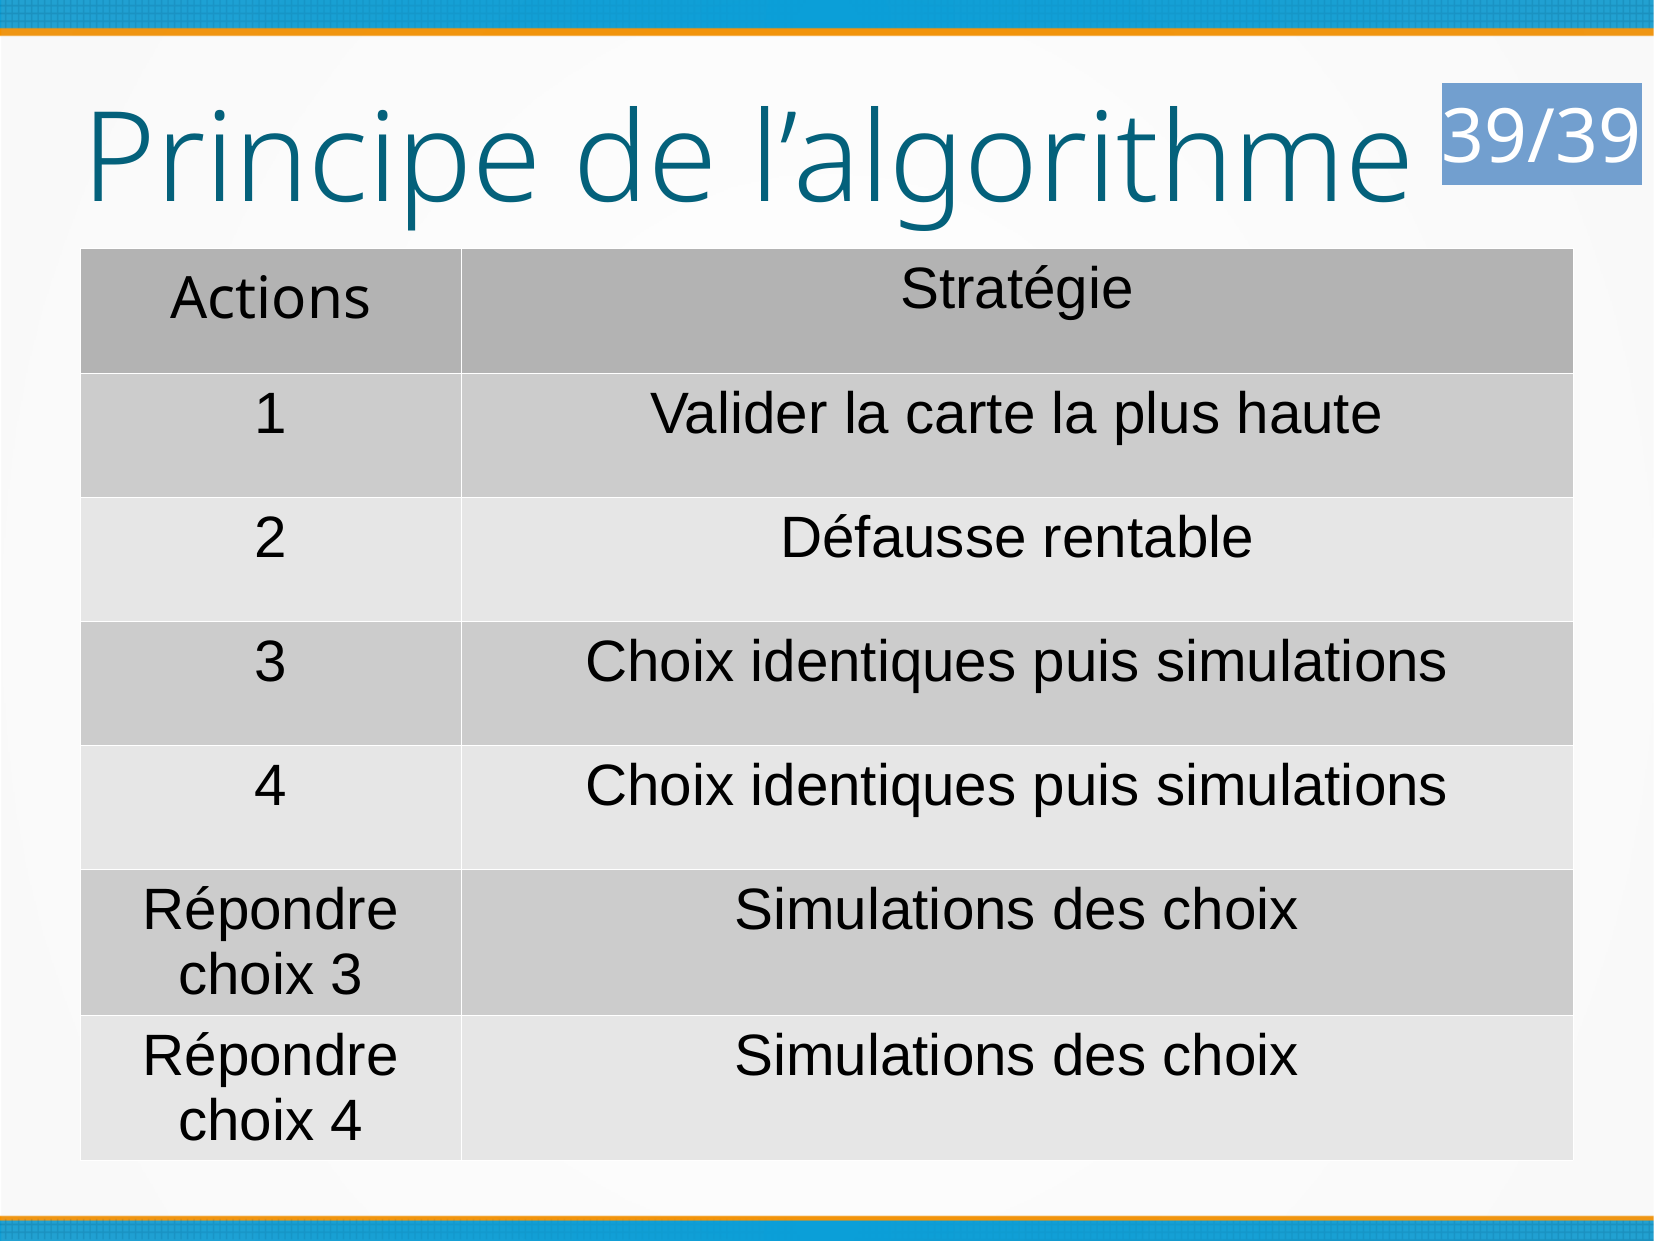

# Principe de l’algorithme
39
| Actions | Stratégie |
| --- | --- |
| 1 | Valider la carte la plus haute |
| 2 | Défausse rentable |
| 3 | Choix identiques puis simulations |
| 4 | Choix identiques puis simulations |
| Répondre choix 3 | Simulations des choix |
| Répondre choix 4 | Simulations des choix |